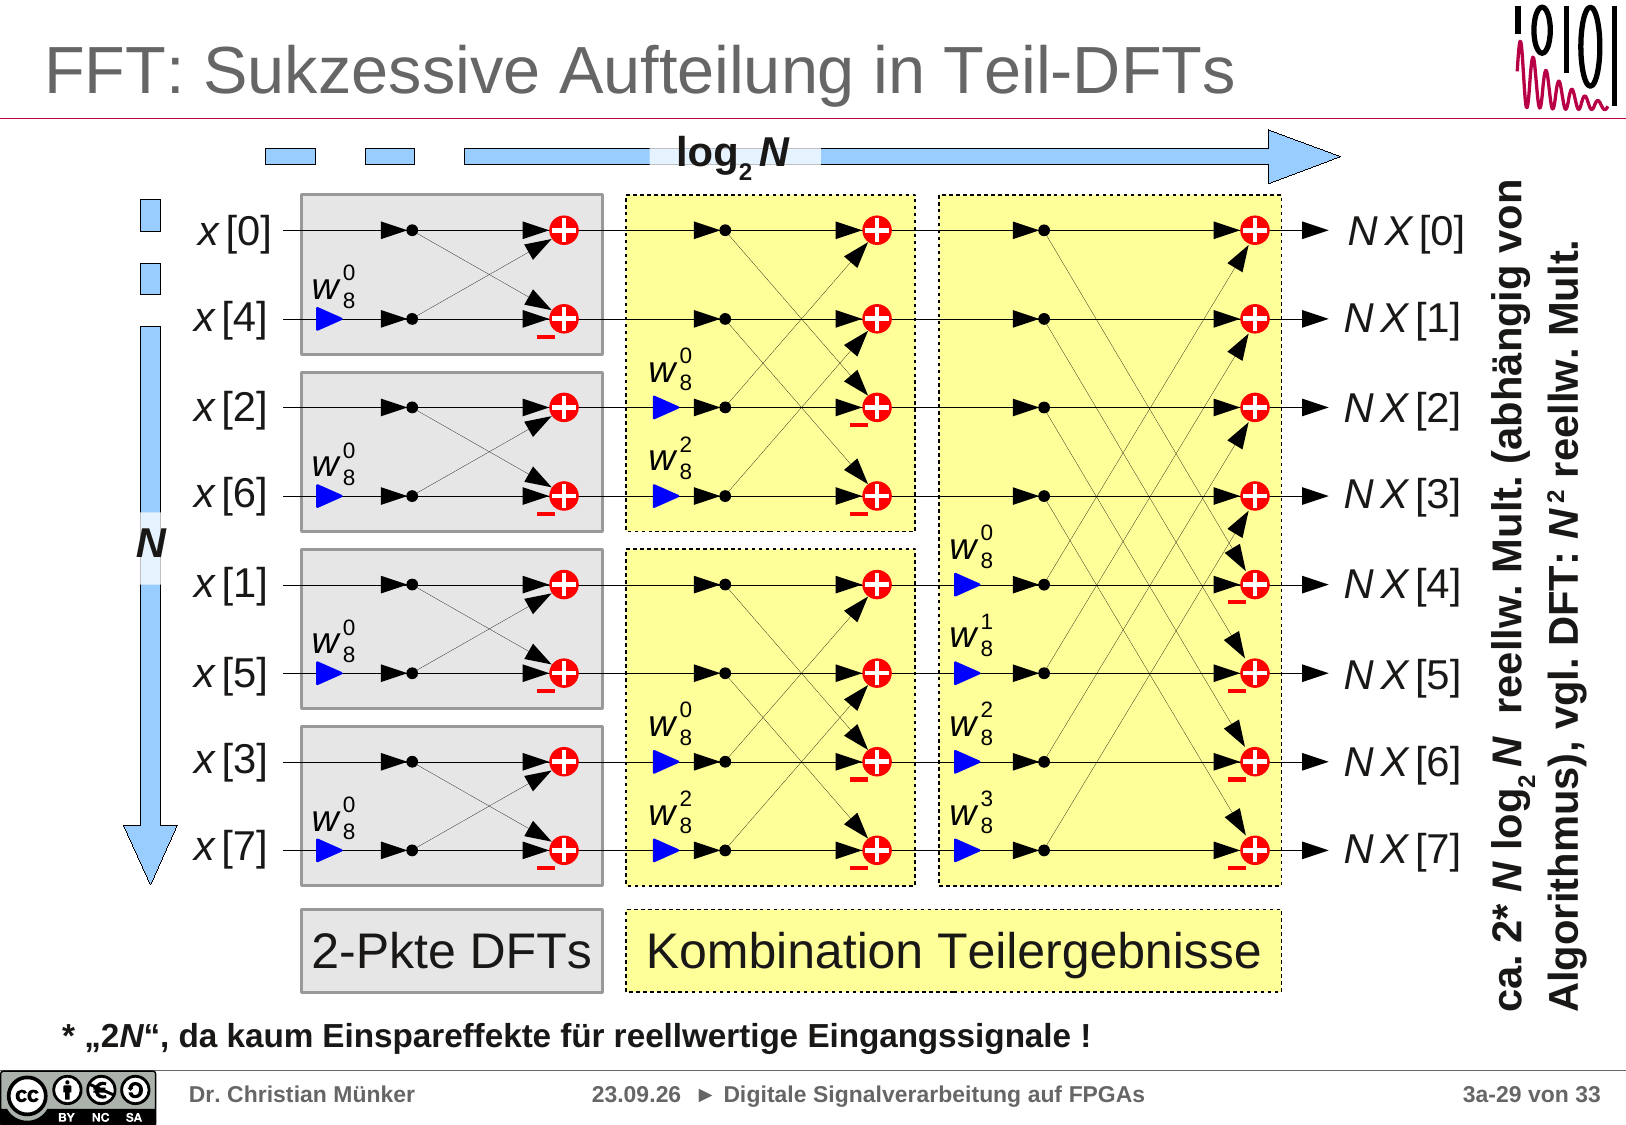

# FFT: Sukzessive Aufteilung in Teil-DFTs
log2 N
x [0]
x [4]
x [2]
x [6]
x [1]
x [5]
x [3]
x [7]
N X [0]
N X [1]
N X [2]
N X [3]
N X [4]
N X [5]
N X [6]
N X [7]
 N
ca. 2* N log2 N reellw. Mult. (abhängig von Algorithmus), vgl. DFT: N 2 reellw. Mult.
2-Pkte DFTs
Kombination Teilergebnisse
* „2N“, da kaum Einspareffekte für reellwertige Eingangssignale !